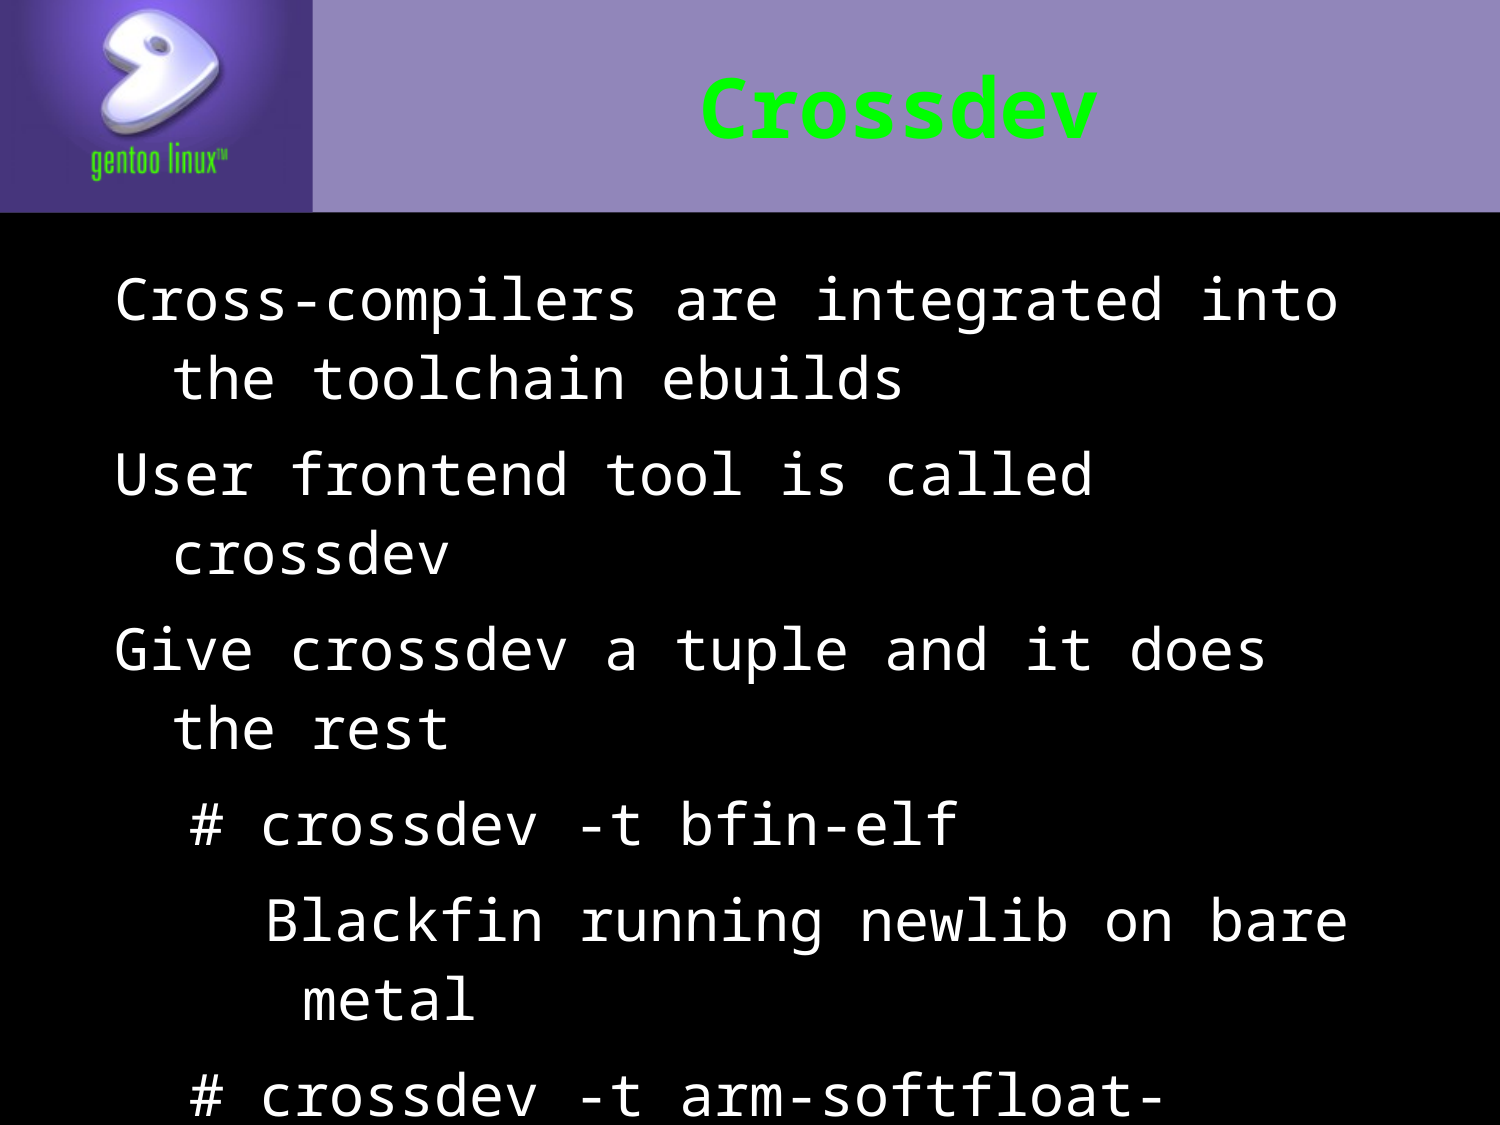

# Crossdev
Cross-compilers are integrated into the toolchain ebuilds
User frontend tool is called crossdev
Give crossdev a tuple and it does the rest
# crossdev -t bfin-elf
Blackfin running newlib on bare metal
# crossdev -t arm-softfloat-linux-uclibc
ARM running softfloat uclibc on Linux
Only supports things integrated into mainline
Not in mainline then don't bother me